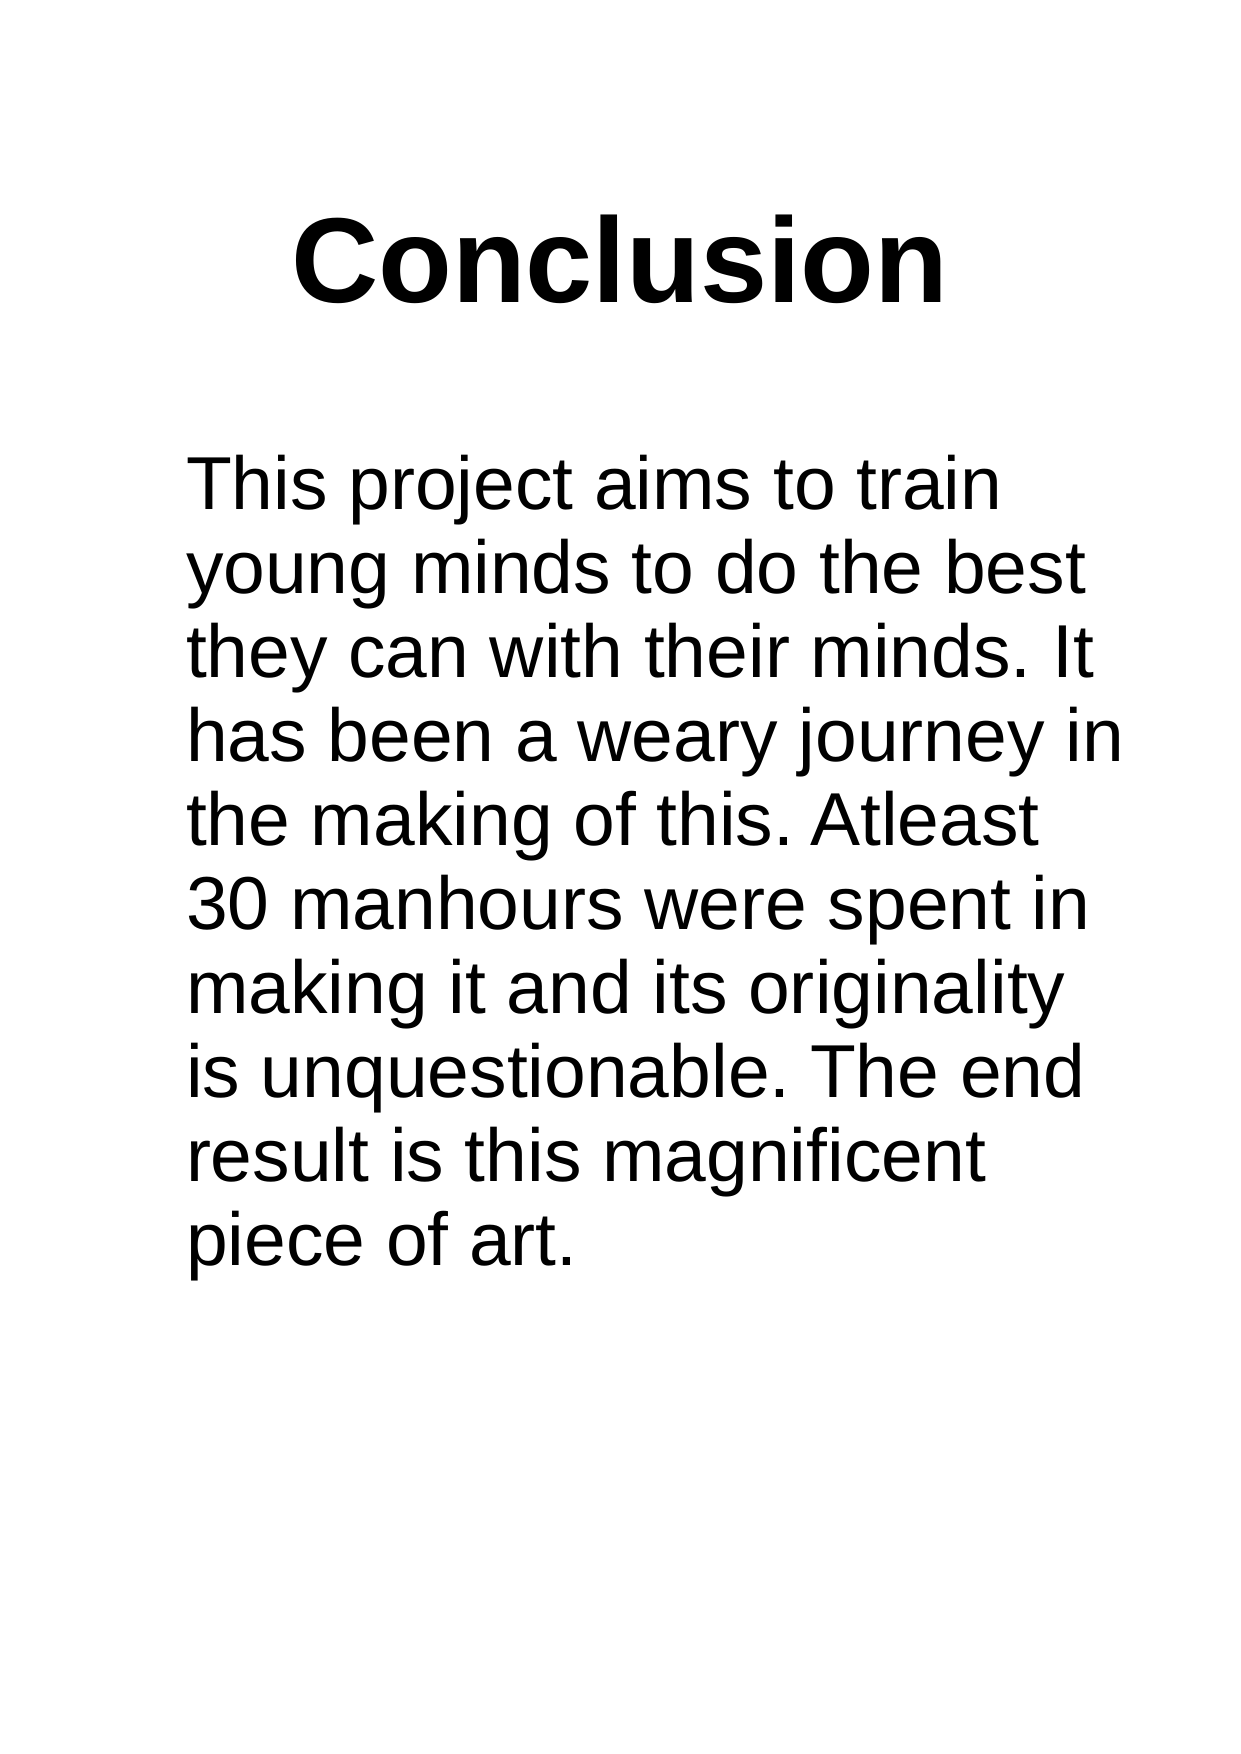

# Conclusion
This project aims to train young minds to do the best they can with their minds. It has been a weary journey in the making of this. Atleast 30 manhours were spent in making it and its originality is unquestionable. The end result is this magnificent piece of art.